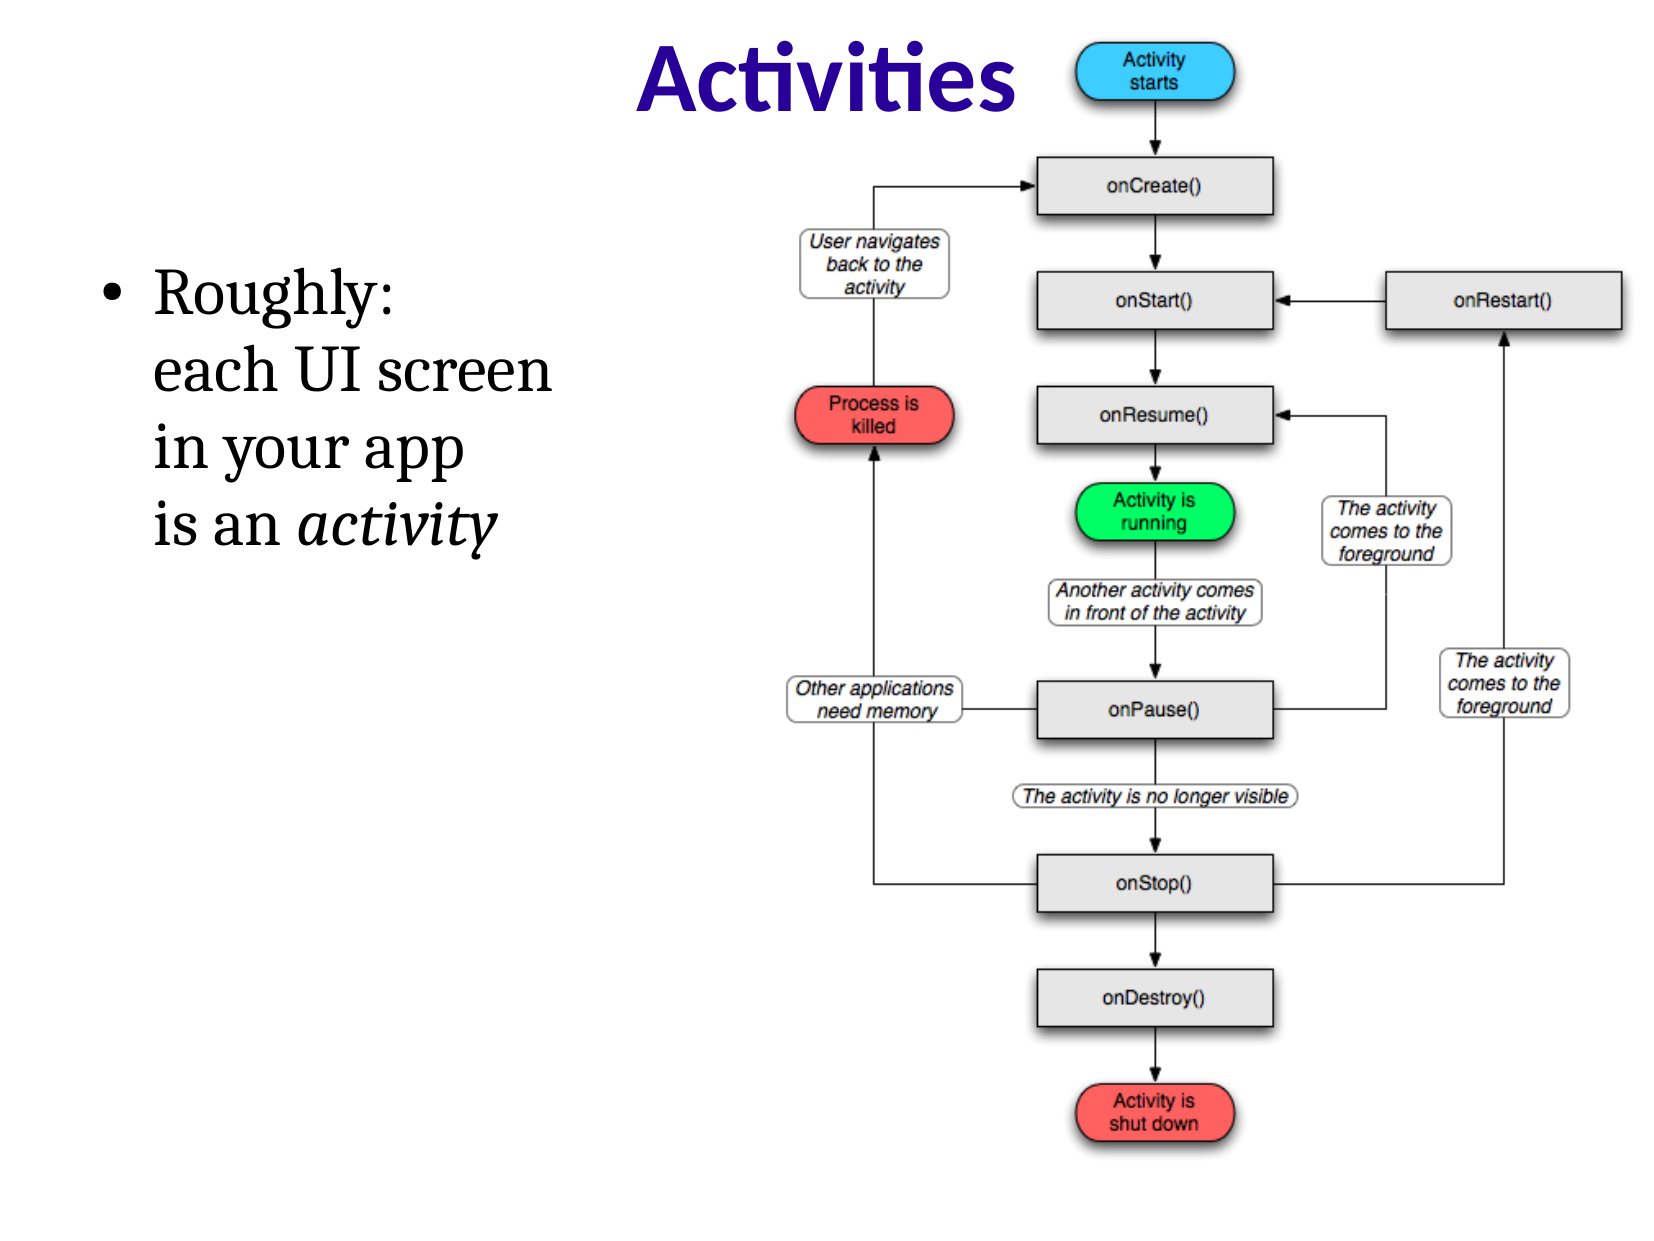

# Activities
Roughly:
each UI screen
in your app
is an activity